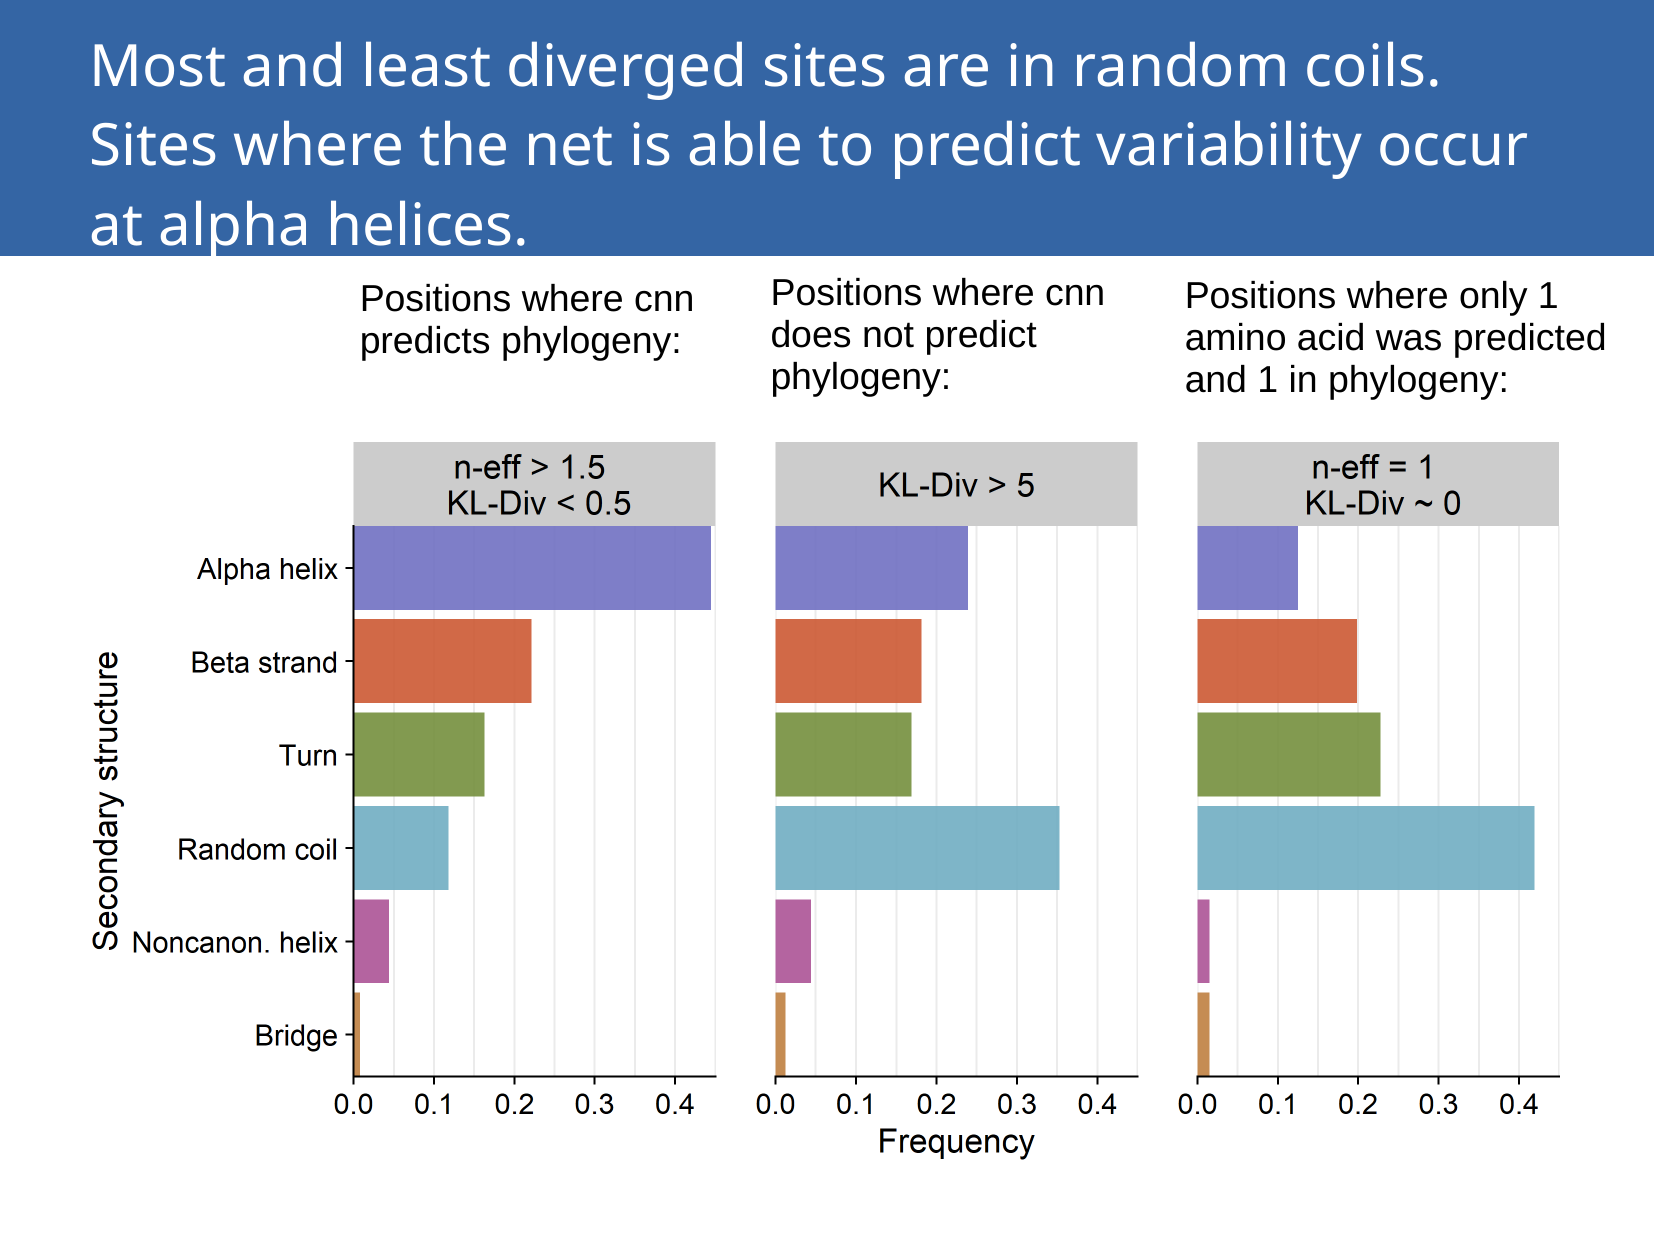

Most and least diverged sites are in random coils. Sites where the net is able to predict variability occur at alpha helices.
Positions where cnn does not predict phylogeny:
Positions where only 1 amino acid was predicted and 1 in phylogeny:
Positions where cnn predicts phylogeny: